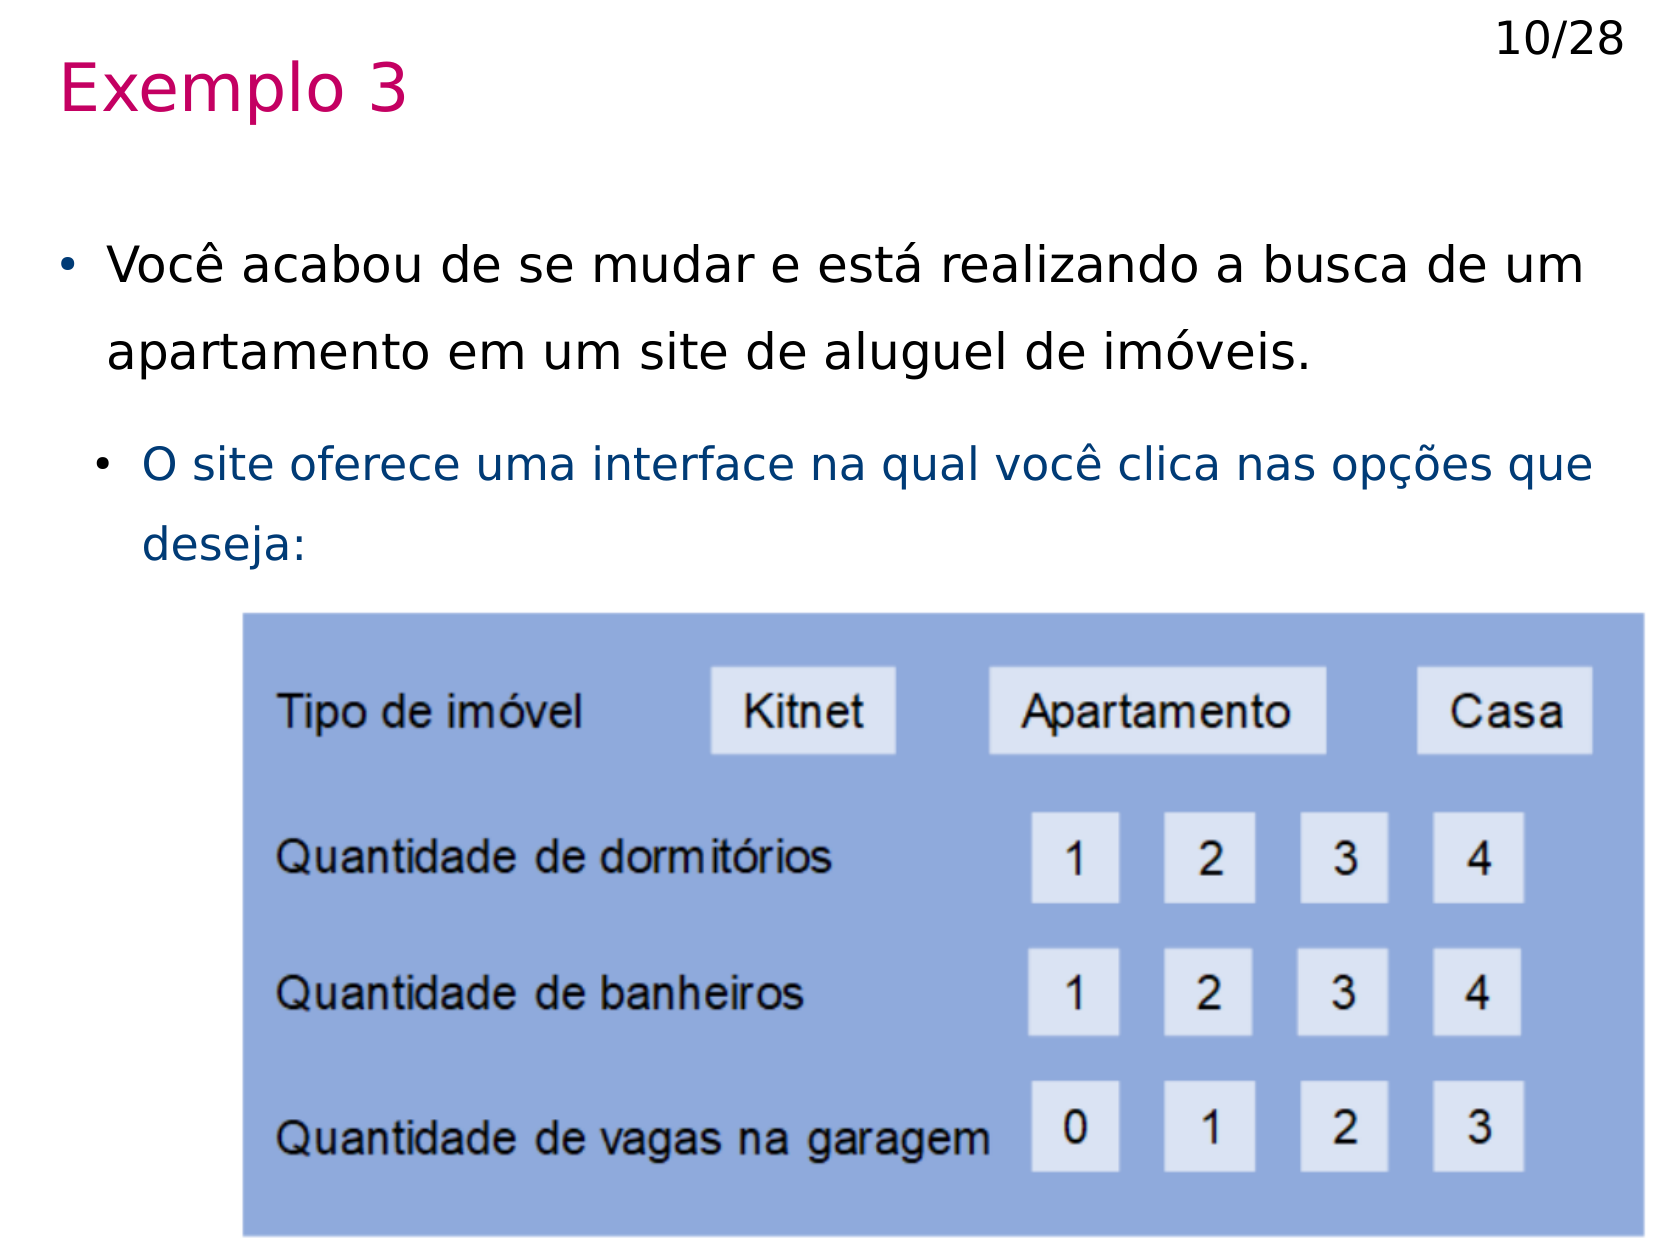

10
# Exemplo 3
Você acabou de se mudar e está realizando a busca de um apartamento em um site de aluguel de imóveis.
O site oferece uma interface na qual você clica nas opções que deseja: